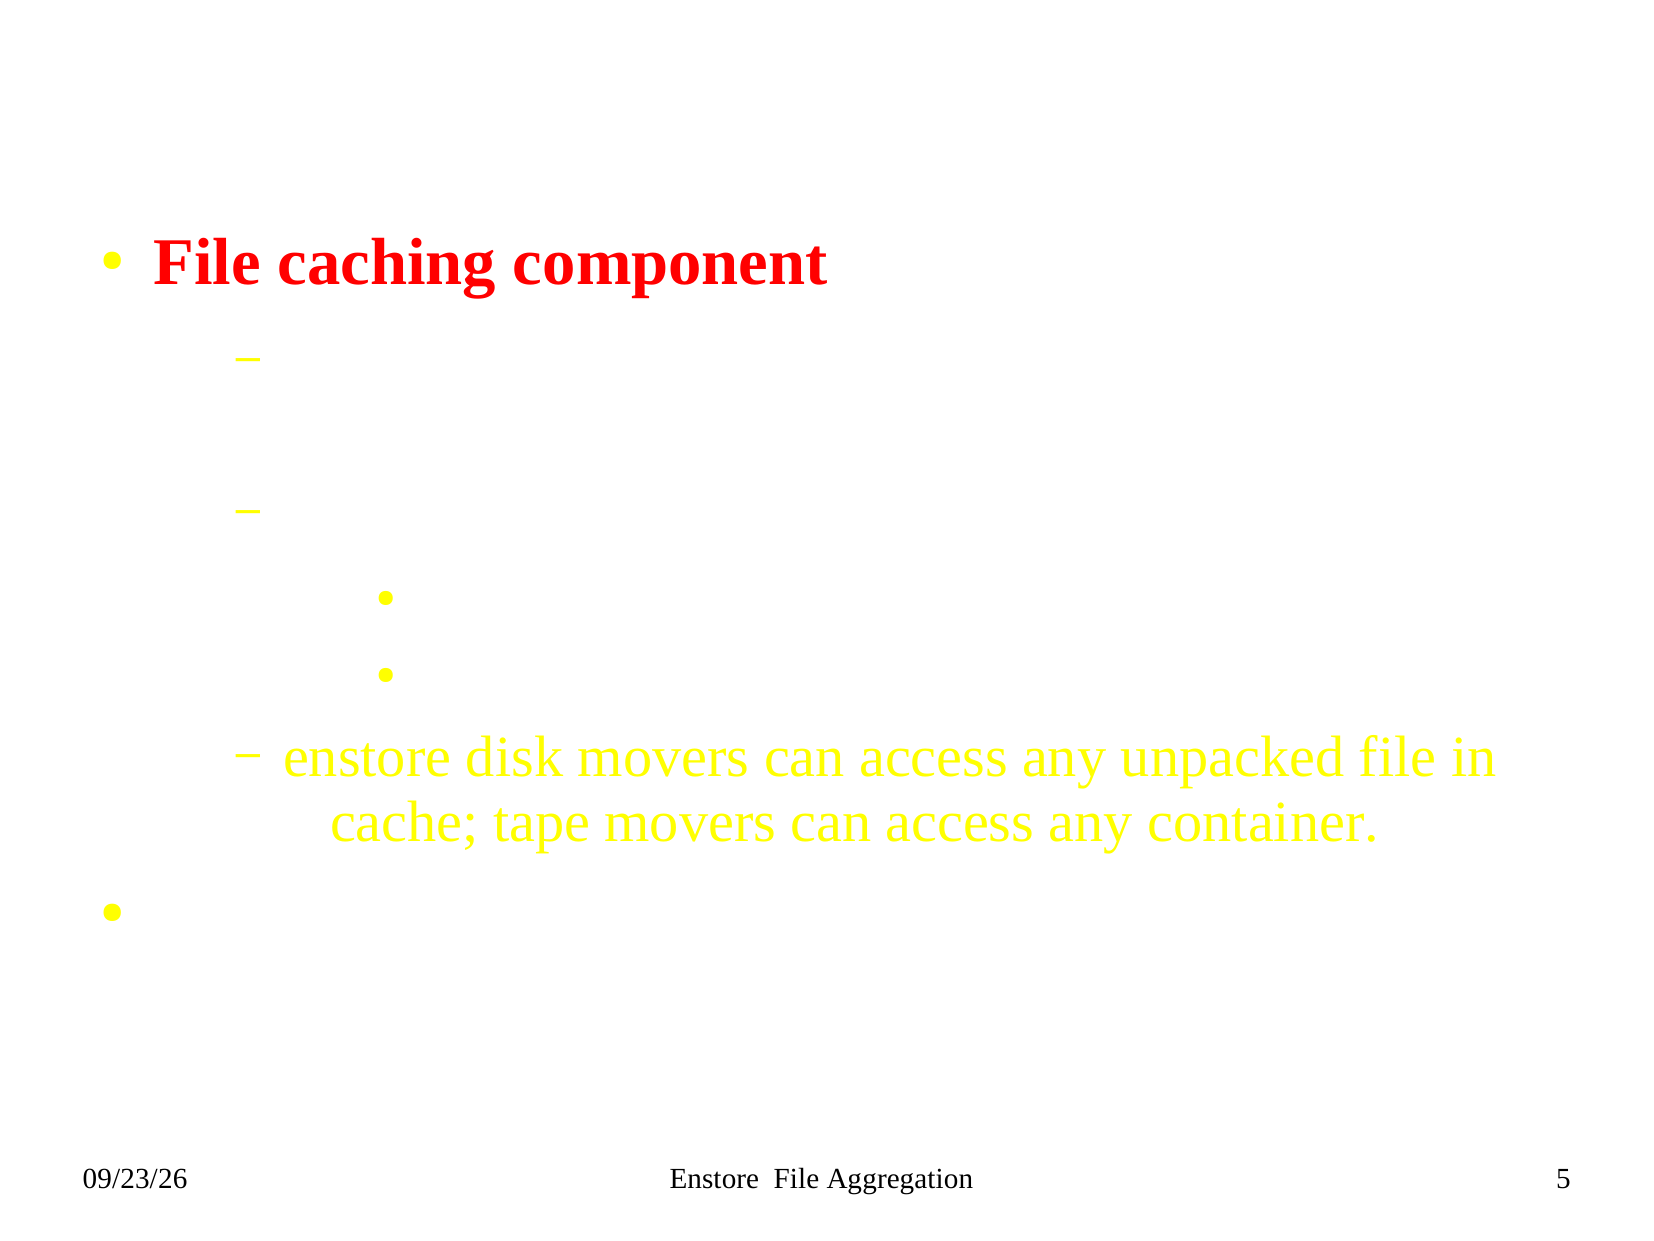

# Implementation requirements
File caching component inside Enstore
temporary storage for incoming files, containers, and unpacked files – must be almost as safe as tape.
full control over cache disk access to optimize
IO bandwidth to tape
concurrent Read and Write operations
enstore disk movers can access any unpacked file in cache; tape movers can access any container.
Compatibility with name-space (pnfs now, chimera later) and current client tools (encp).
Enstore File Aggregation
5